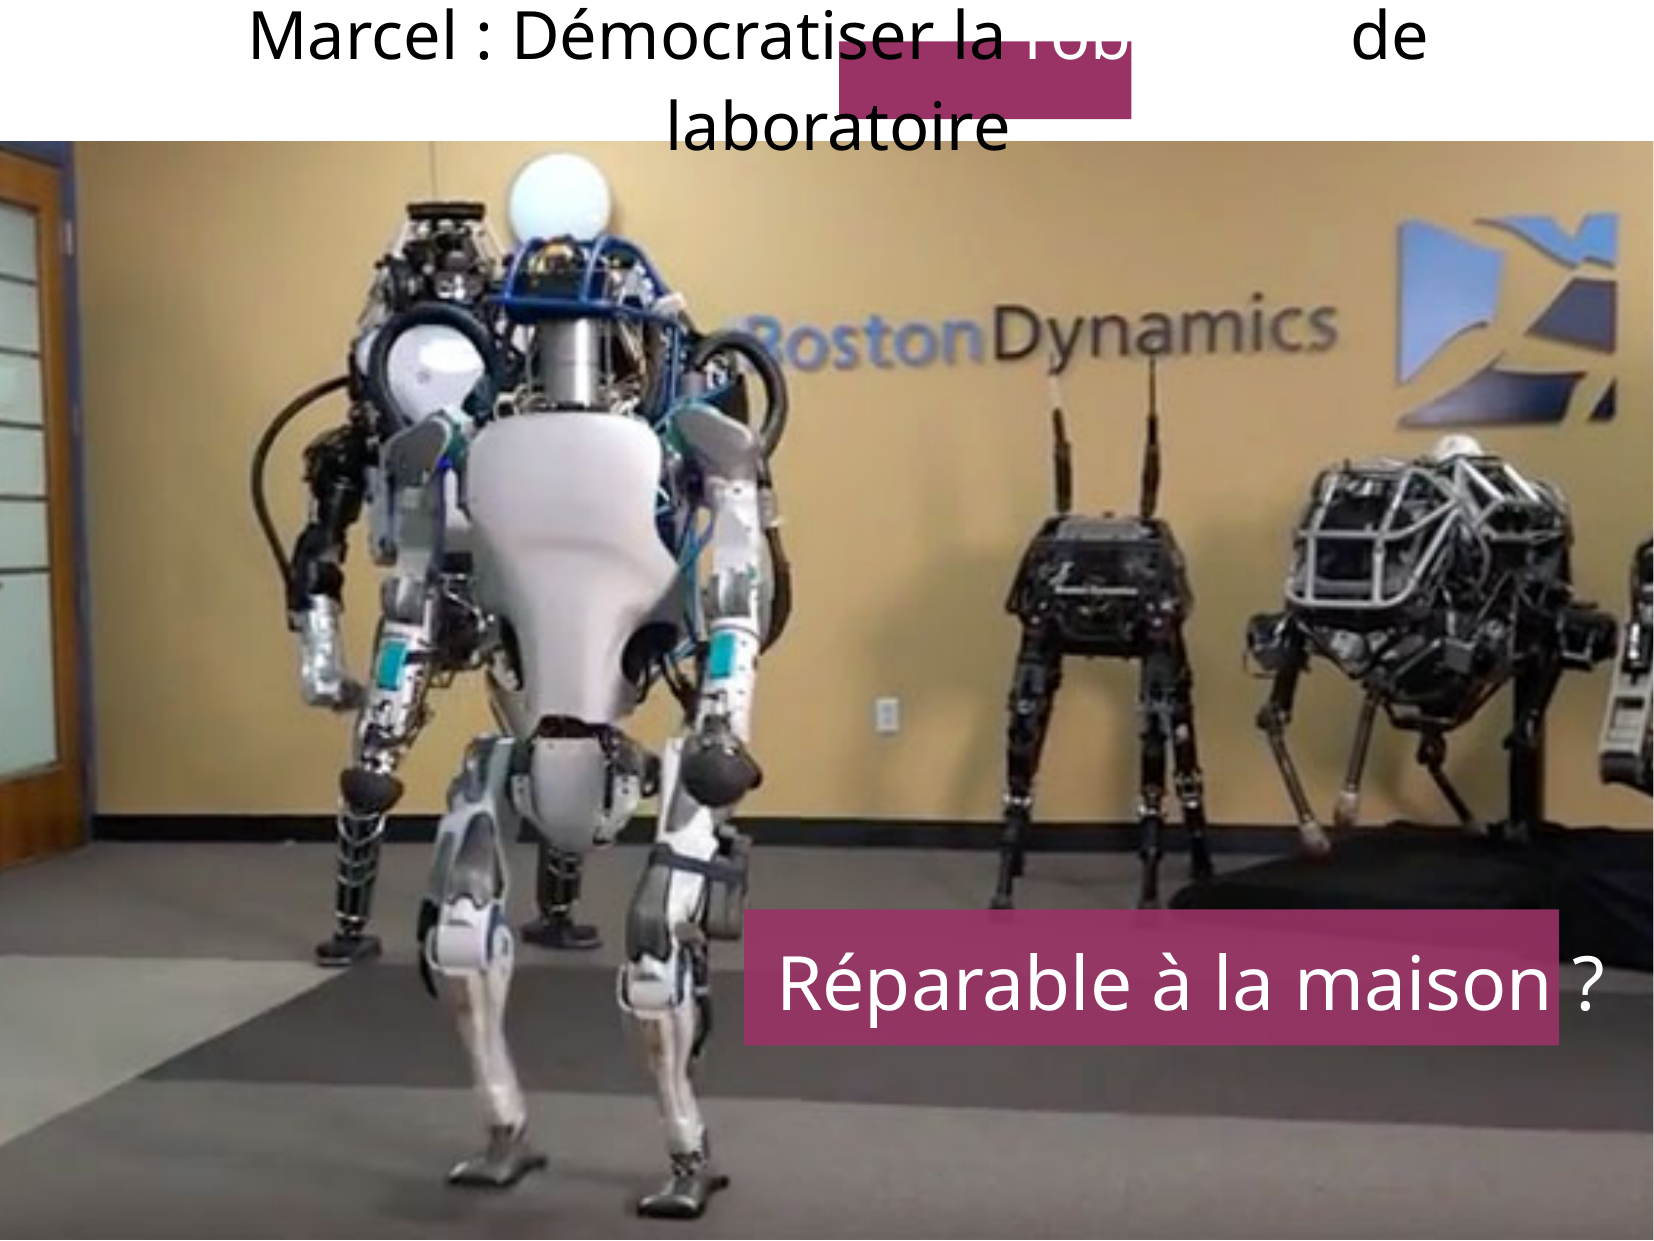

# Marcel : Démocratiser la robotique de laboratoire
Réparable à la maison ?